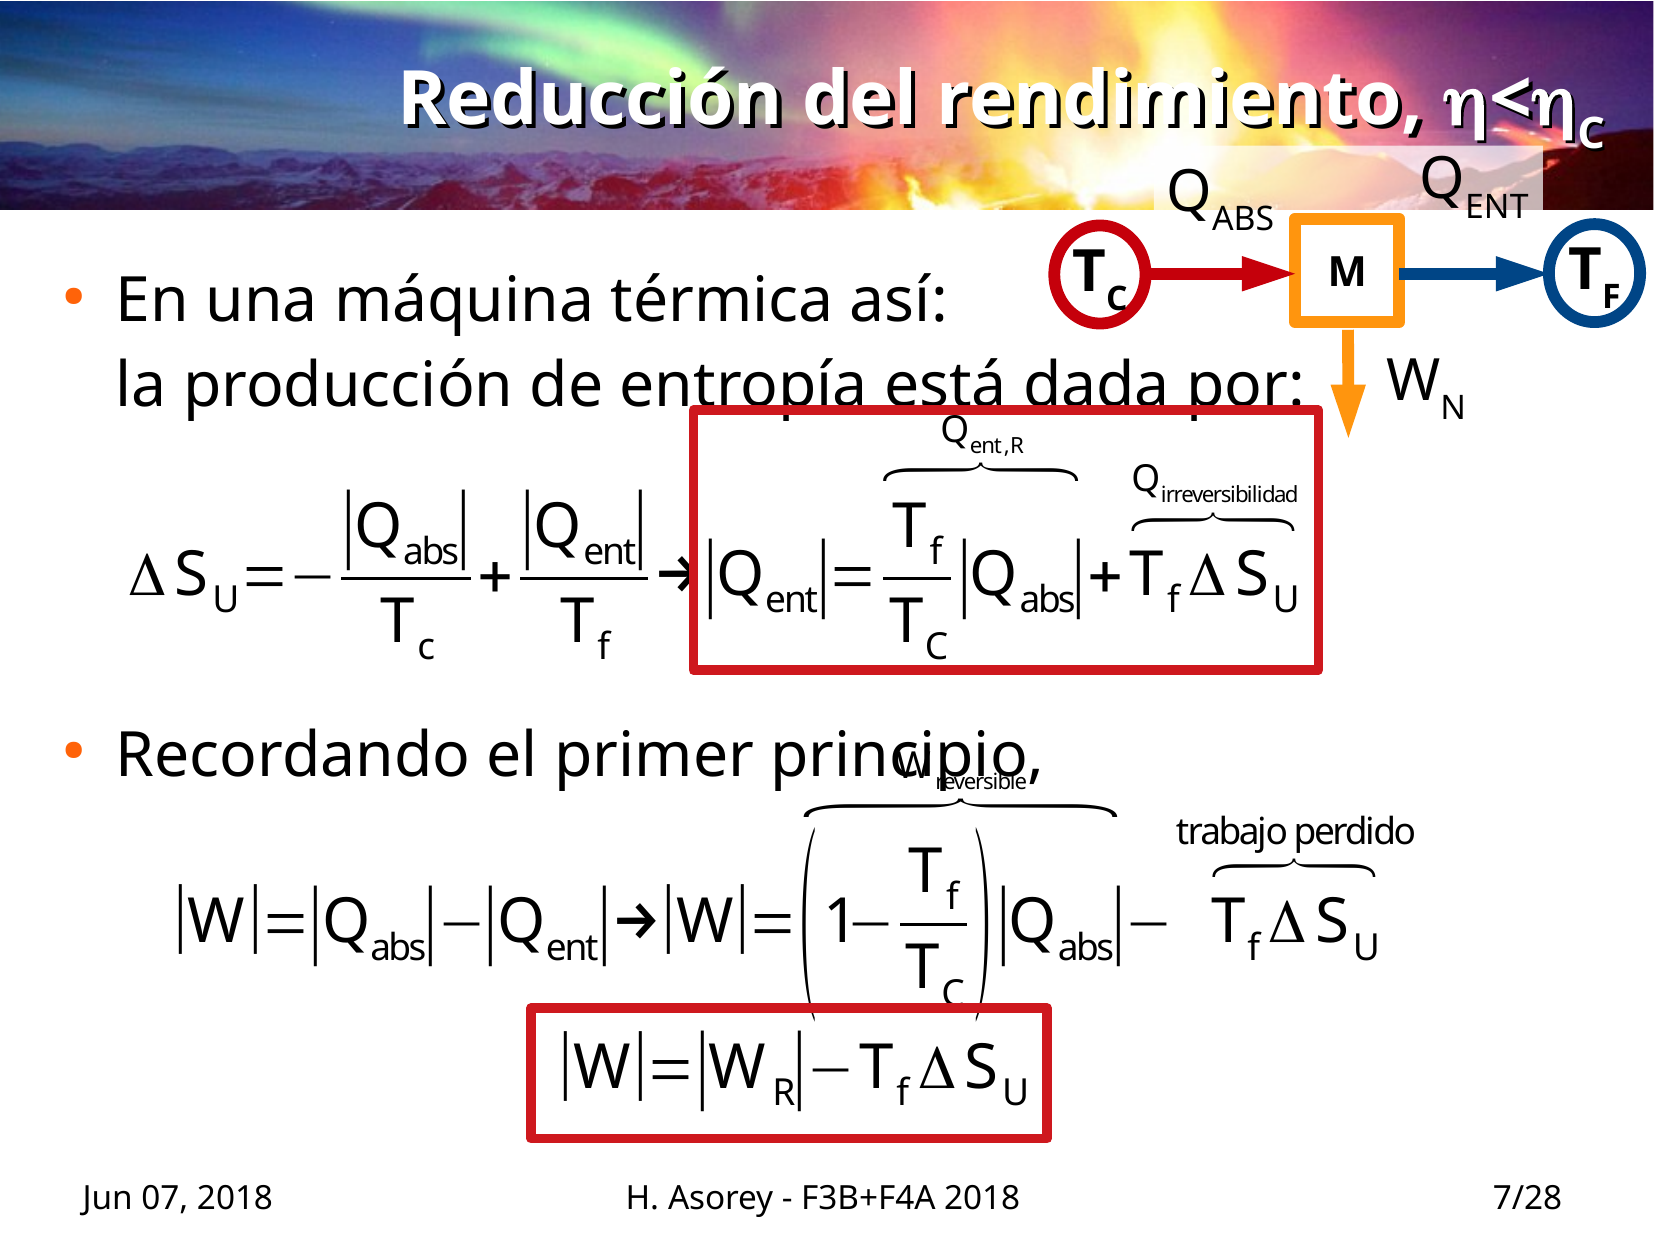

# Reducción del rendimiento, h<hC
M
TF
TC
QABS
QENT
WN
En una máquina térmica así:
la producción de entropía está dada por:
Recordando el primer principio,
Jun 07, 2018
H. Asorey - F3B+F4A 2018
7